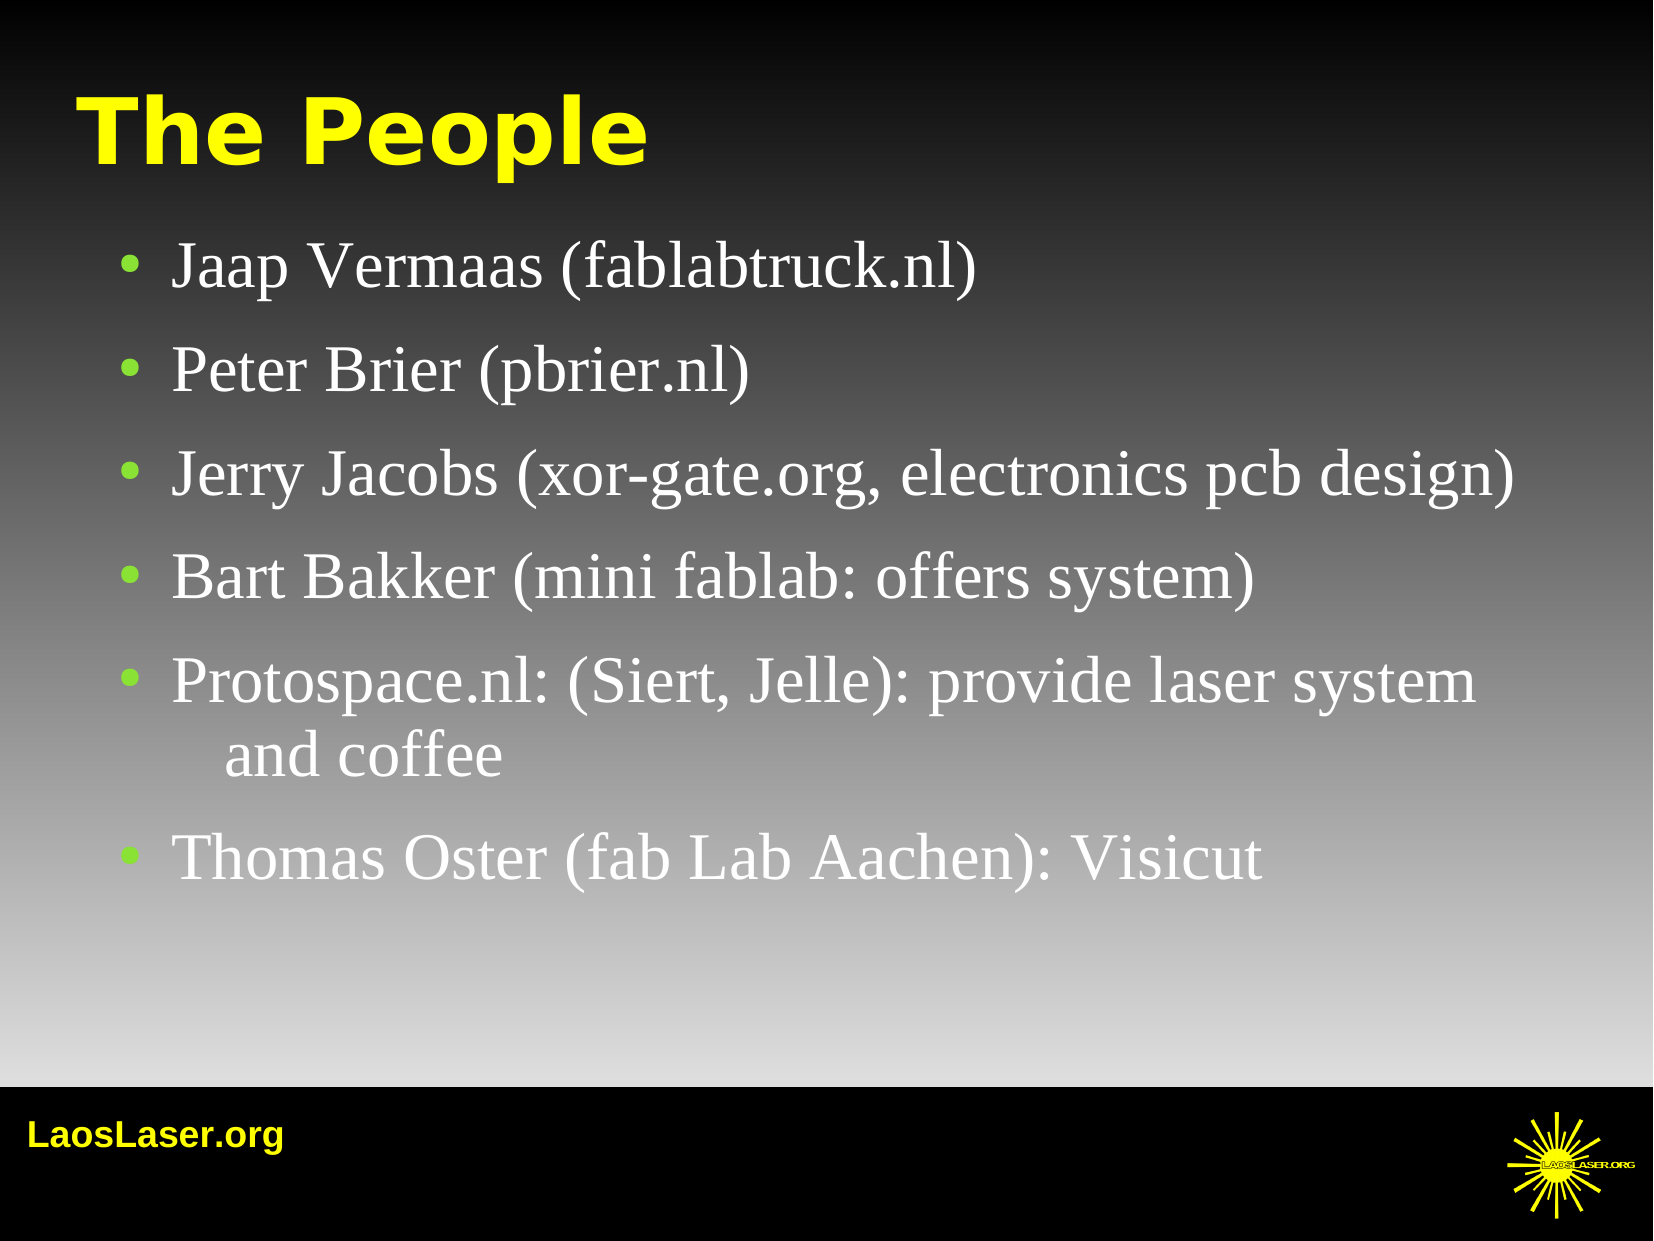

# The People
Jaap Vermaas (fablabtruck.nl)
Peter Brier (pbrier.nl)
Jerry Jacobs (xor-gate.org, electronics pcb design)
Bart Bakker (mini fablab: offers system)
Protospace.nl: (Siert, Jelle): provide laser system and coffee
Thomas Oster (fab Lab Aachen): Visicut